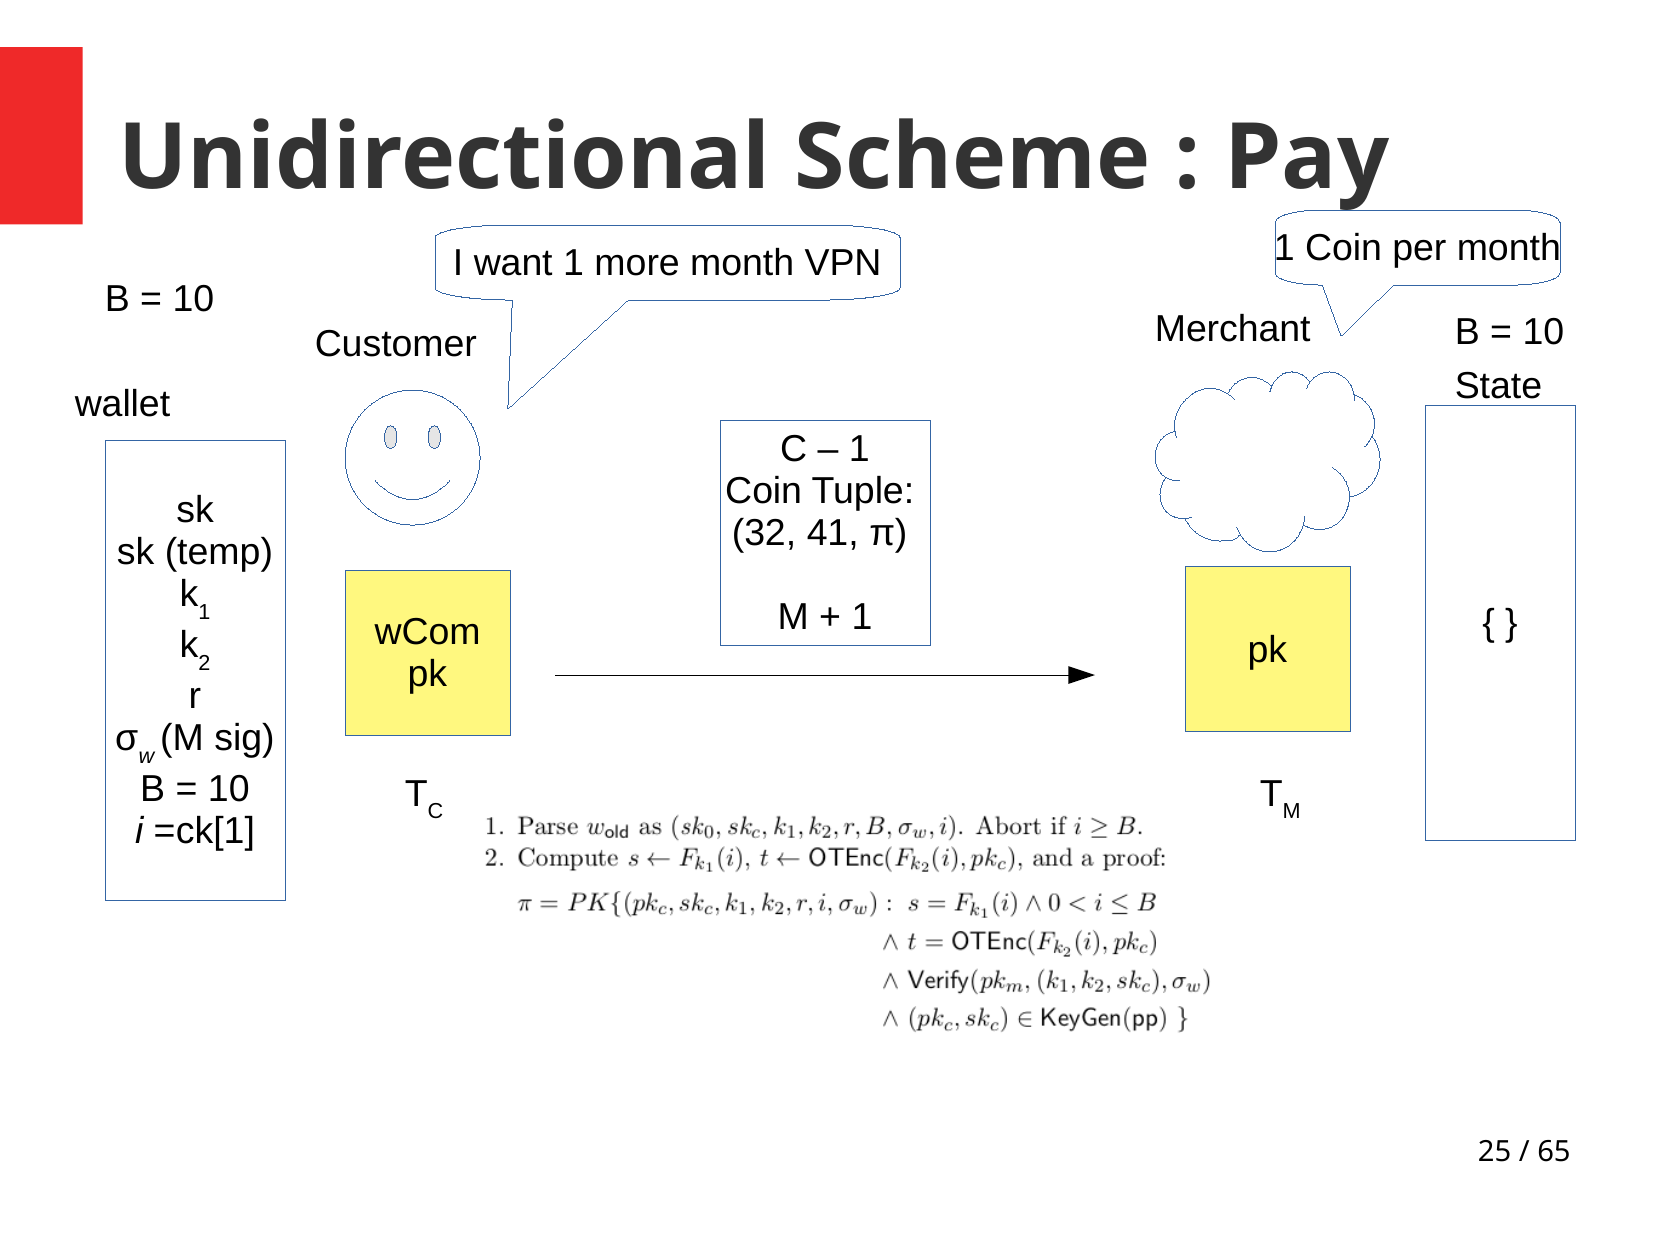

# Unidirectional Scheme : Pay
1 Coin per month
I want 1 more month VPN
B = 10
Merchant
B = 10
Customer
State
wallet
{ }
C – 1
Coin Tuple:
(32, 41, π)
M + 1
sk
sk (temp)
k1
k2
r
σw (M sig)
B = 10
i =ck[1]
pk
wCom
pk
TC
TM
25